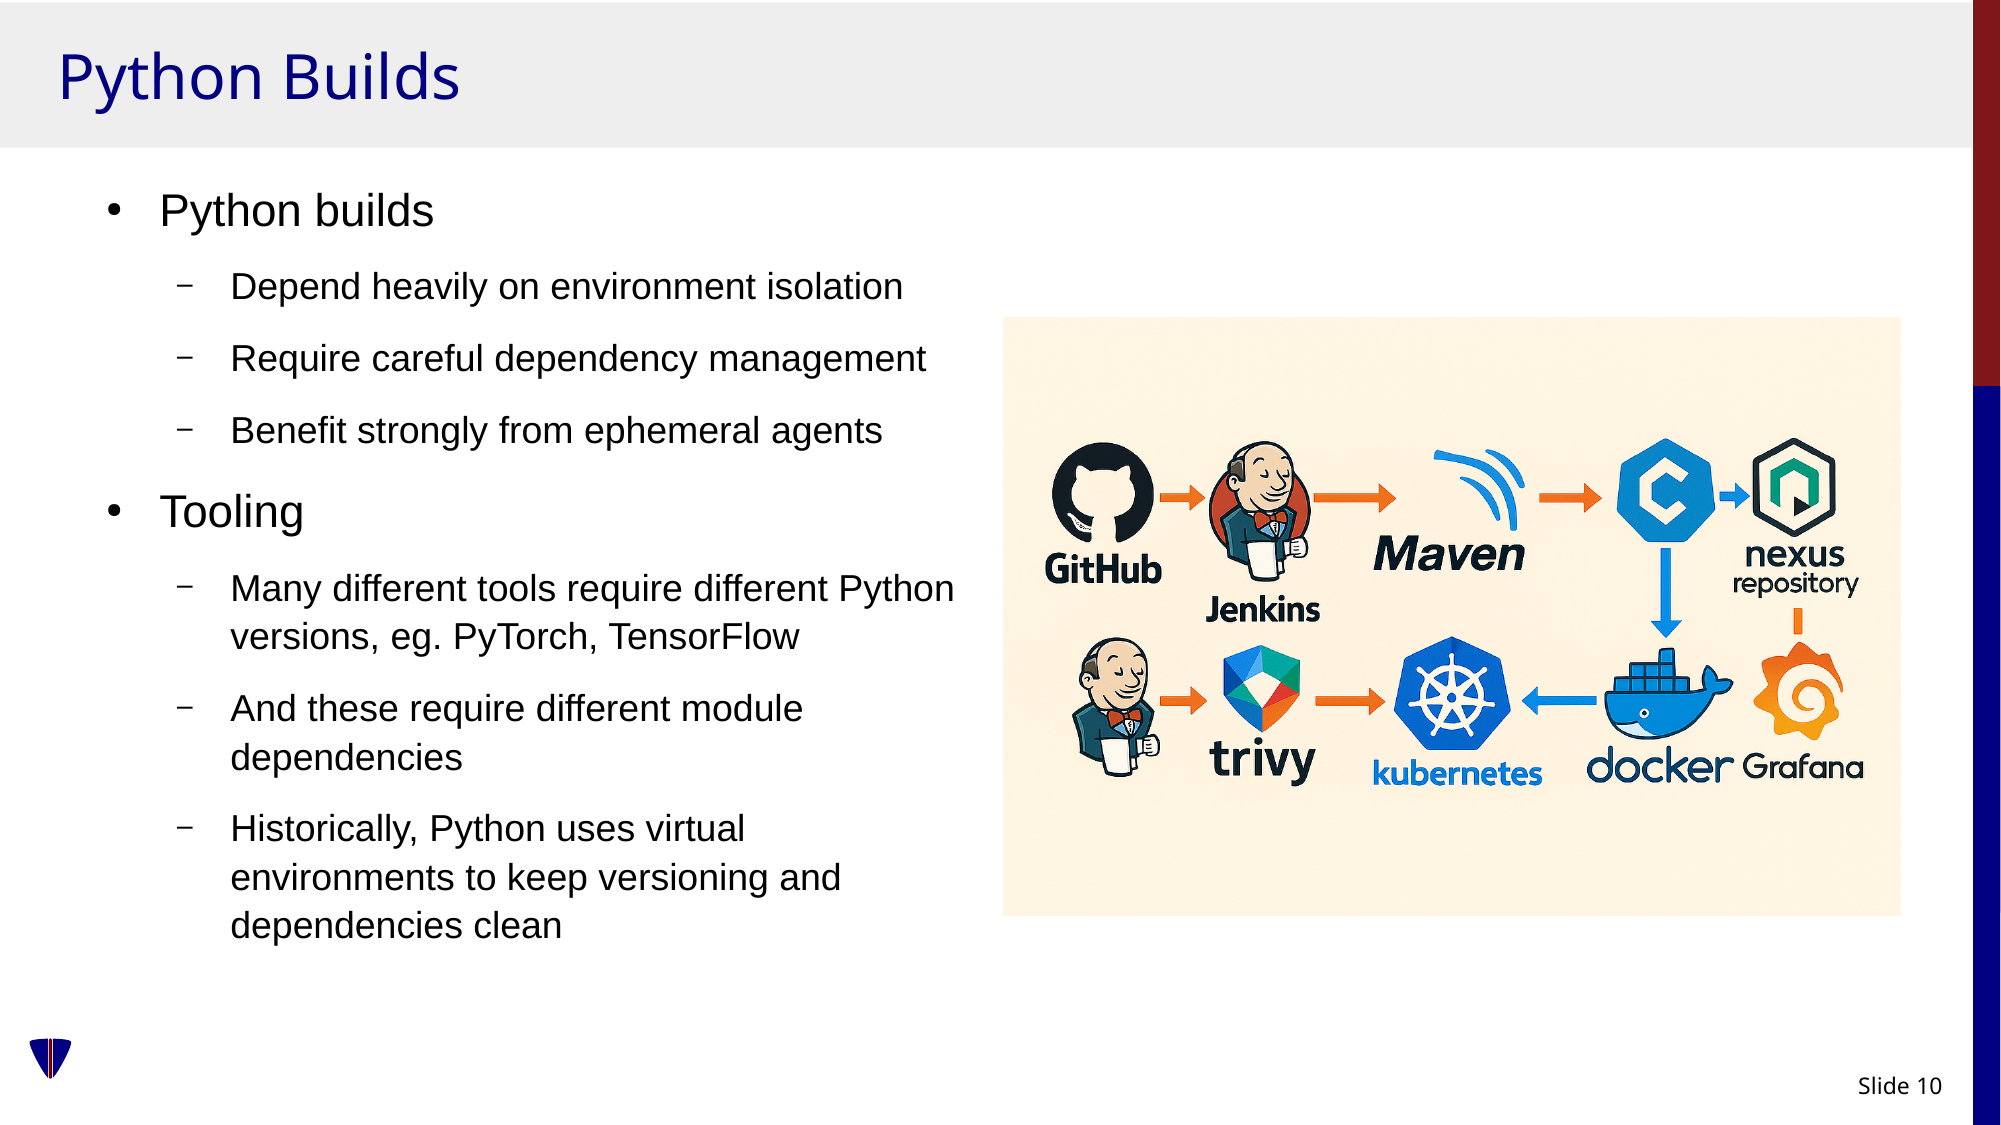

# Python Builds
Python builds
Depend heavily on environment isolation
Require careful dependency management
Benefit strongly from ephemeral agents
Tooling
Many different tools require different Python versions, eg. PyTorch, TensorFlow
And these require different module dependencies
Historically, Python uses virtual environments to keep versioning and dependencies clean